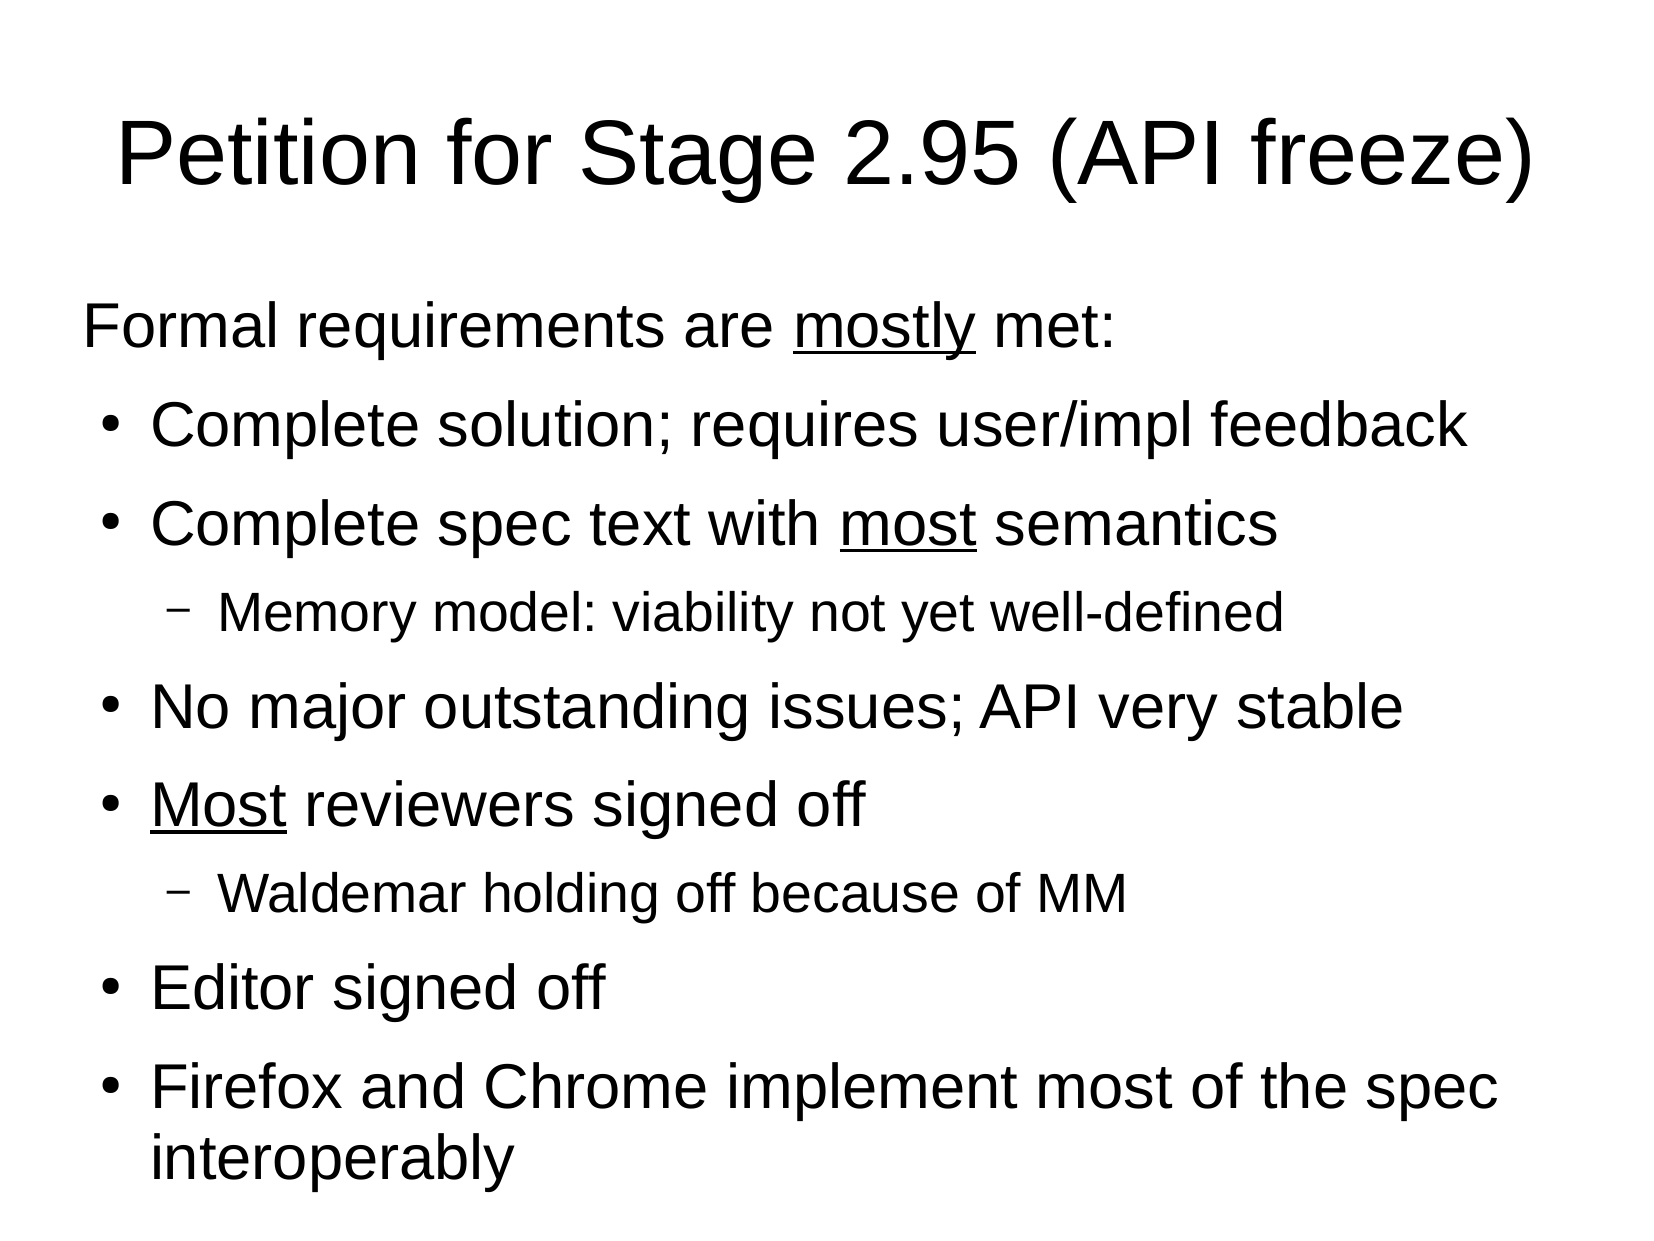

# Petition for Stage 2.95 (API freeze)
Formal requirements are mostly met:
Complete solution; requires user/impl feedback
Complete spec text with most semantics
Memory model: viability not yet well-defined
No major outstanding issues; API very stable
Most reviewers signed off
Waldemar holding off because of MM
Editor signed off
Firefox and Chrome implement most of the spec interoperably